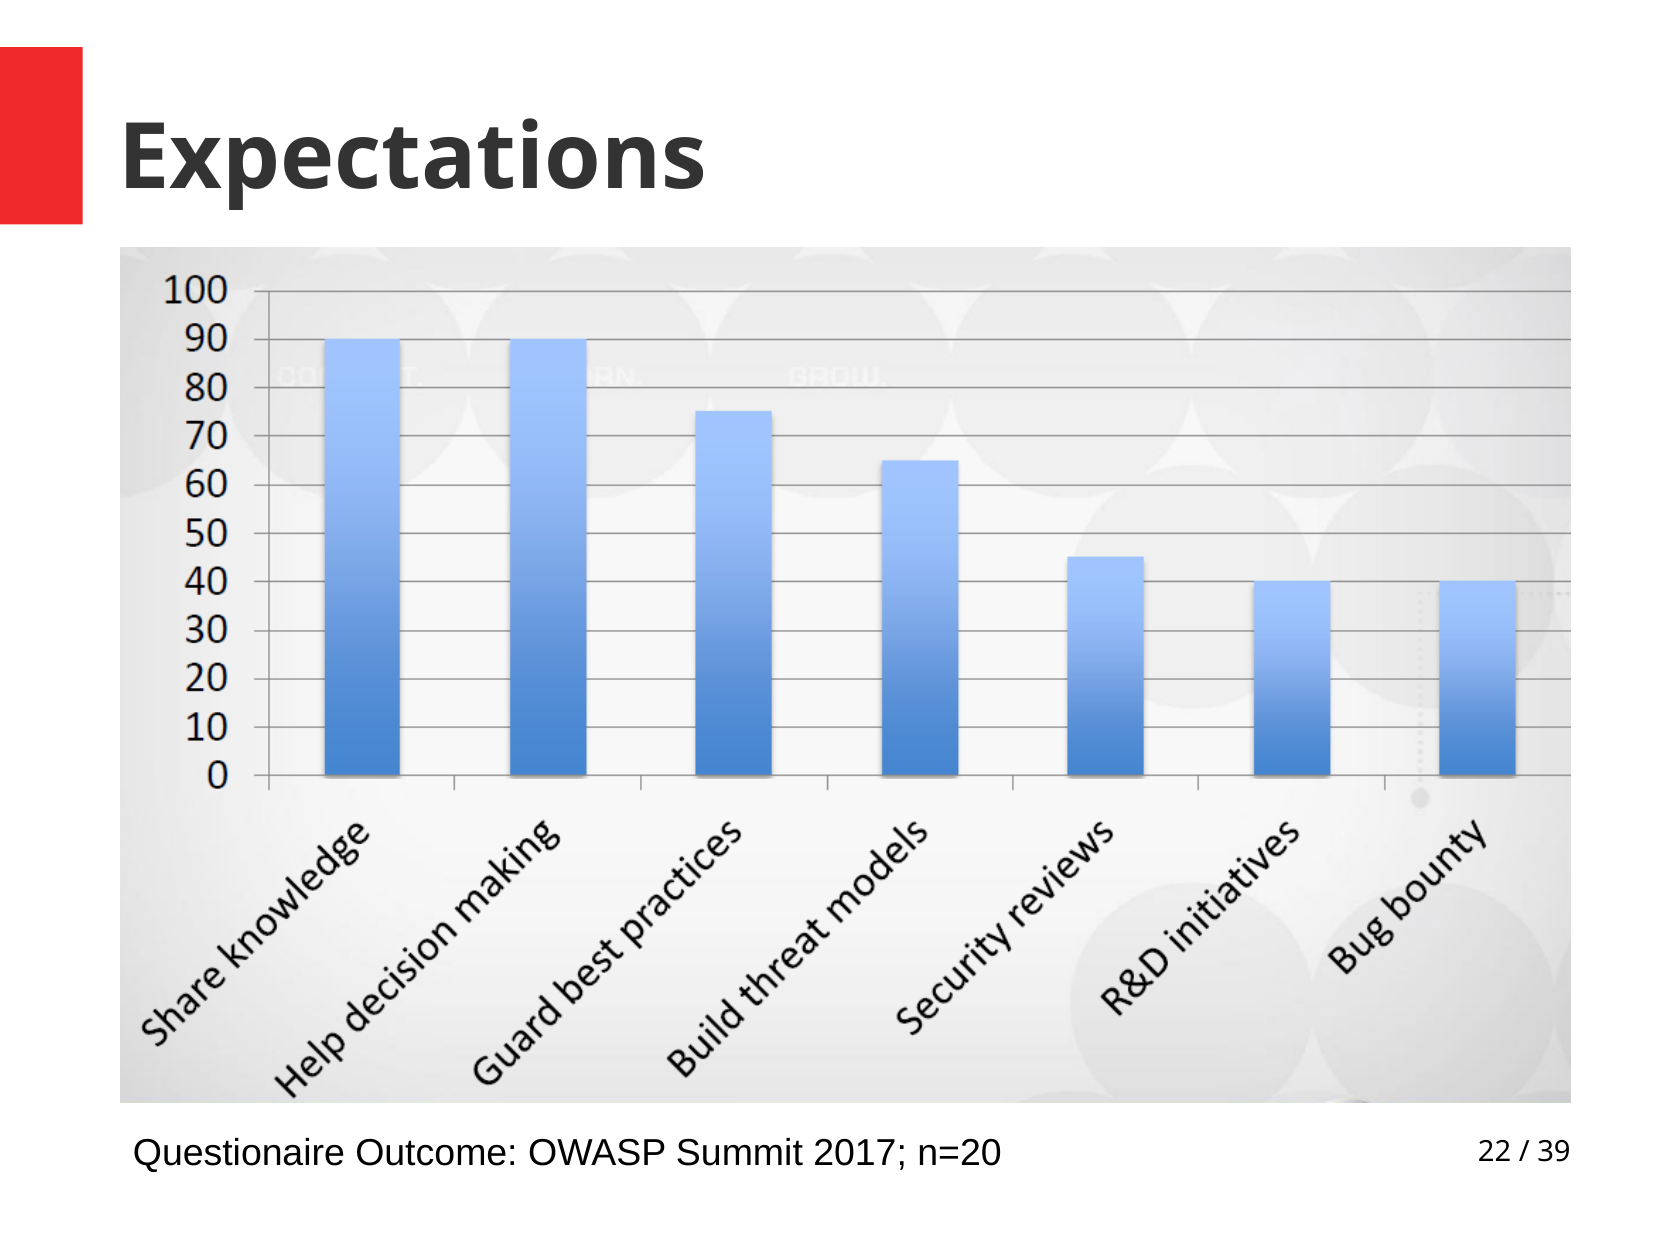

# Expectations
Questionaire Outcome: OWASP Summit 2017; n=20
22